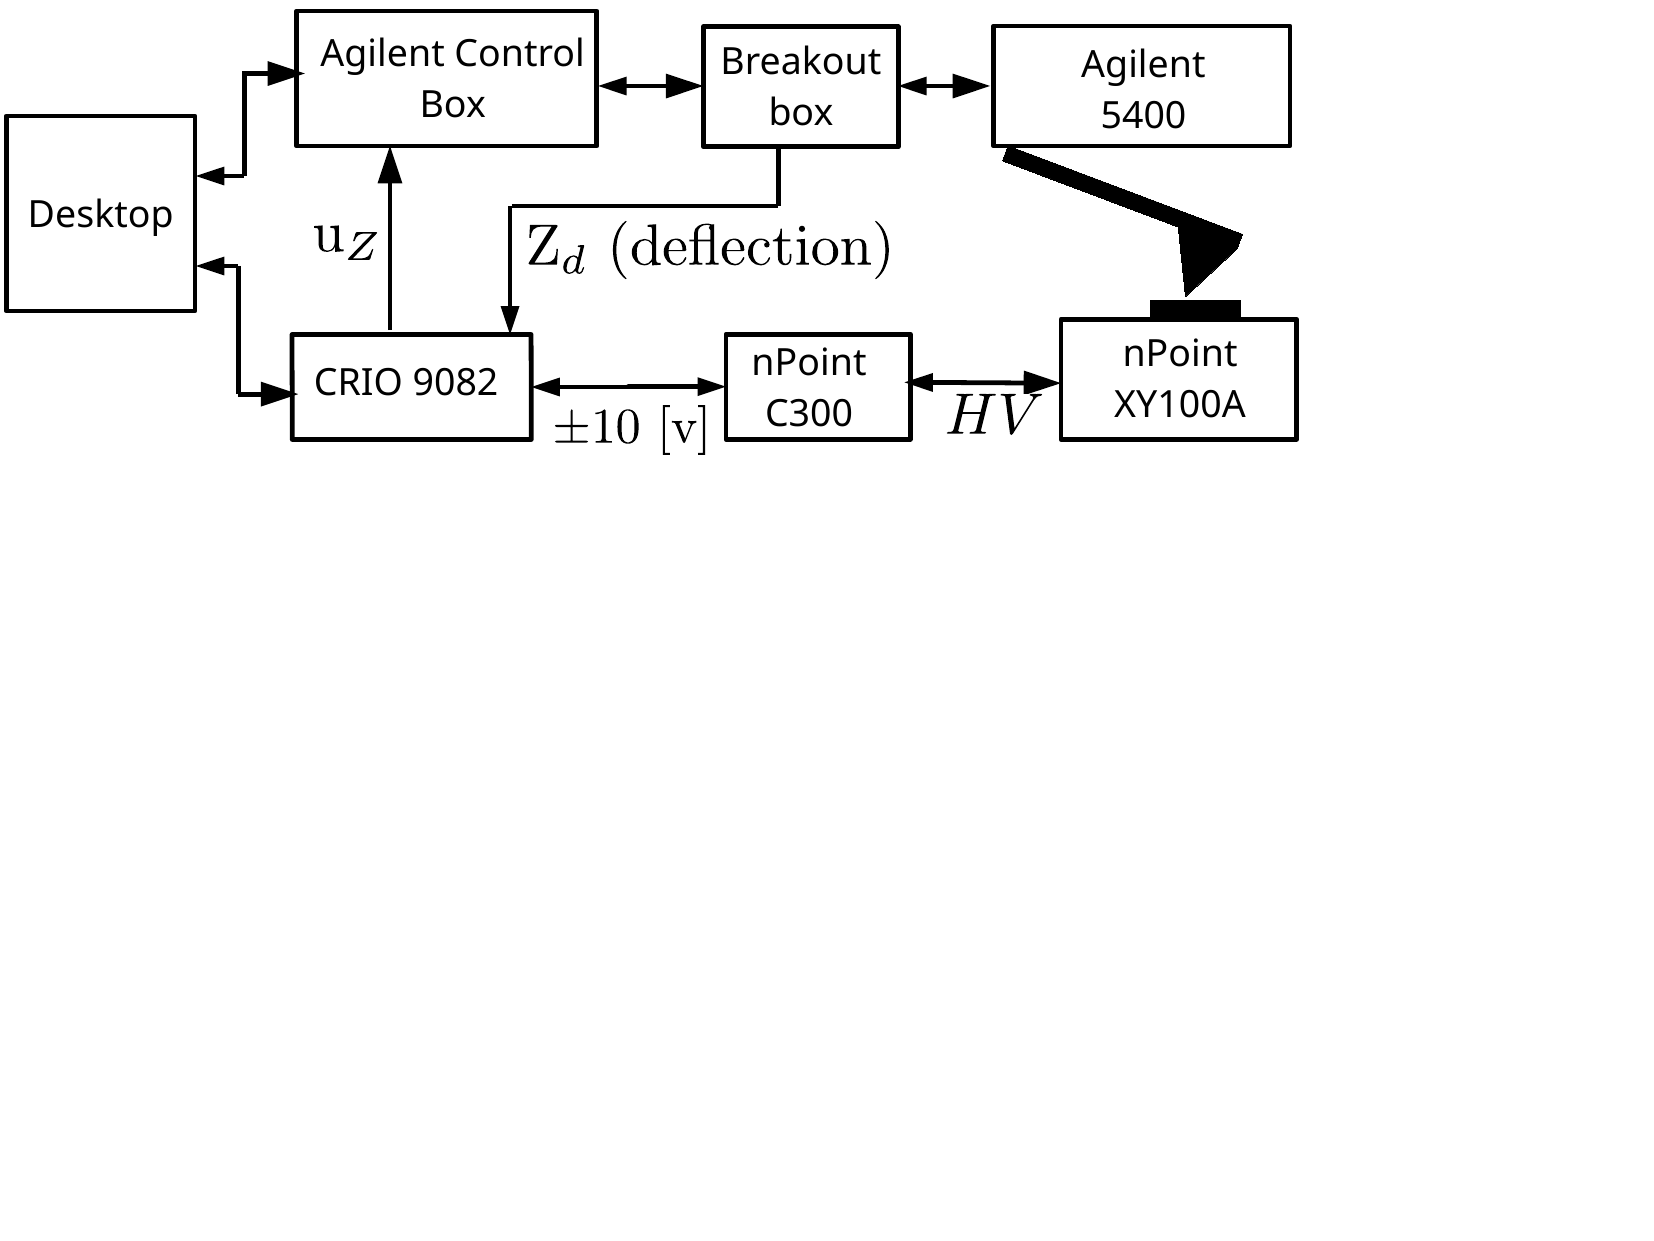

Agilent Control
Box
Breakout box
Agilent
5400
Desktop
nPoint
XY100A
nPoint
C300
CRIO 9082